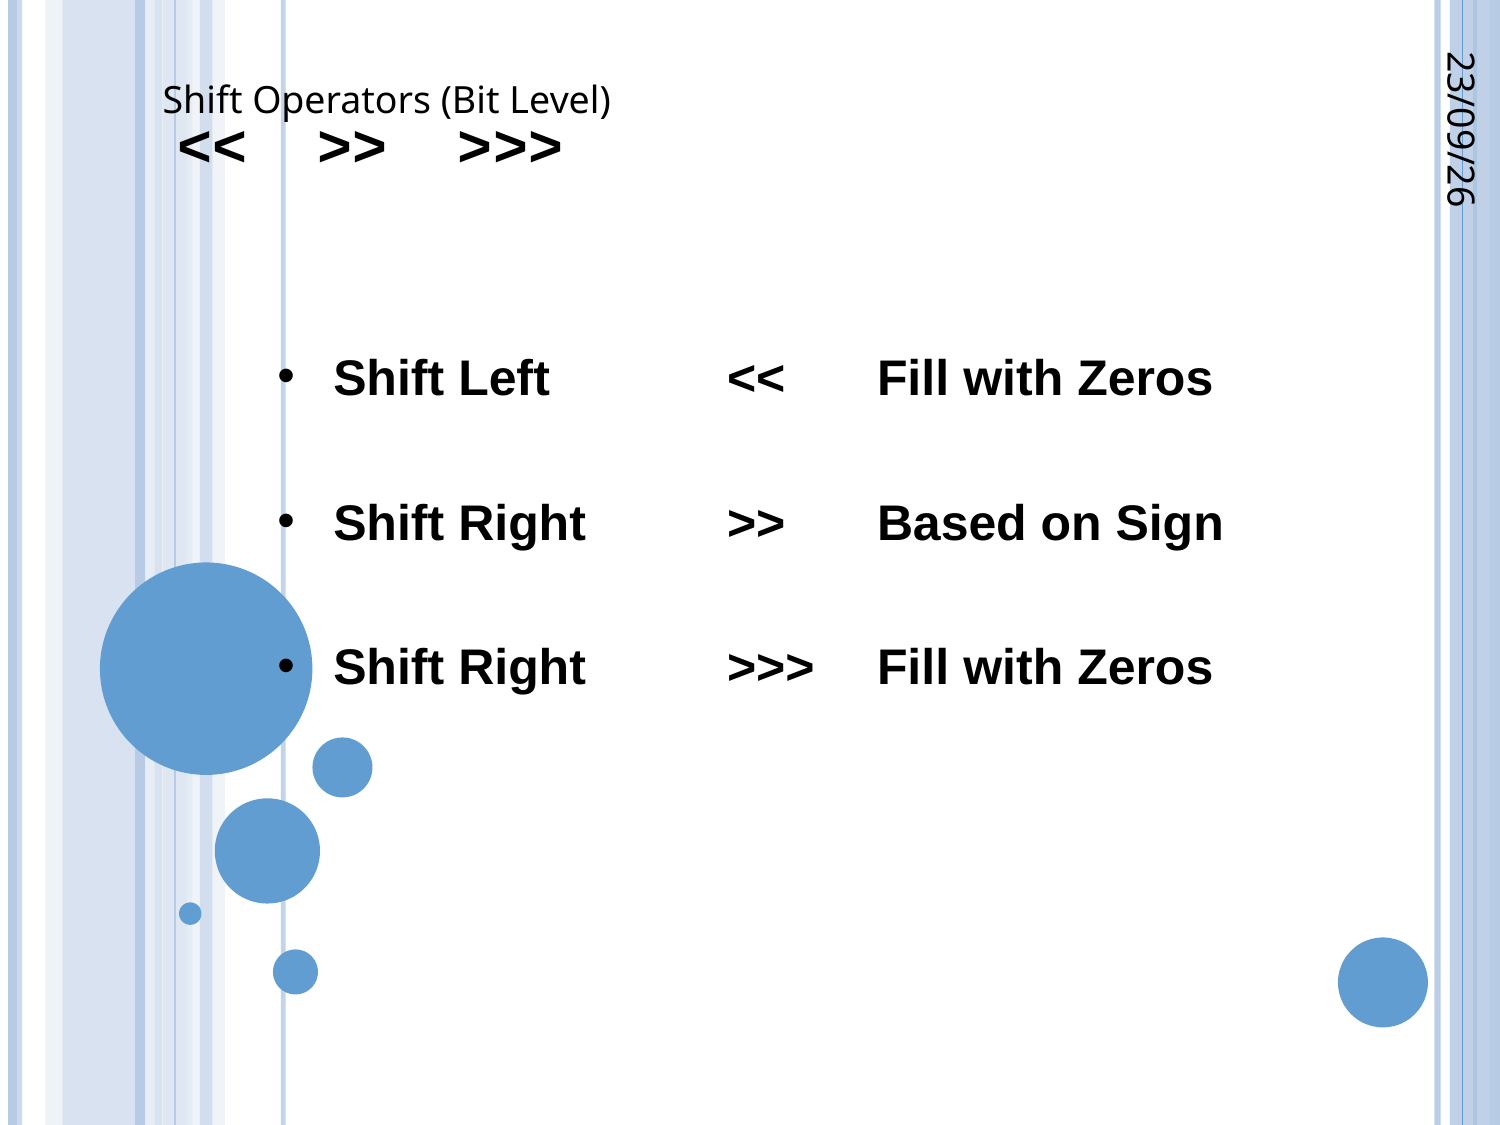

# Shift Operators (Bit Level) << >> >>>
Shift Left 		<<	Fill with Zeros
Shift Right 	>>	Based on Sign
Shift Right 	>>>	Fill with Zeros